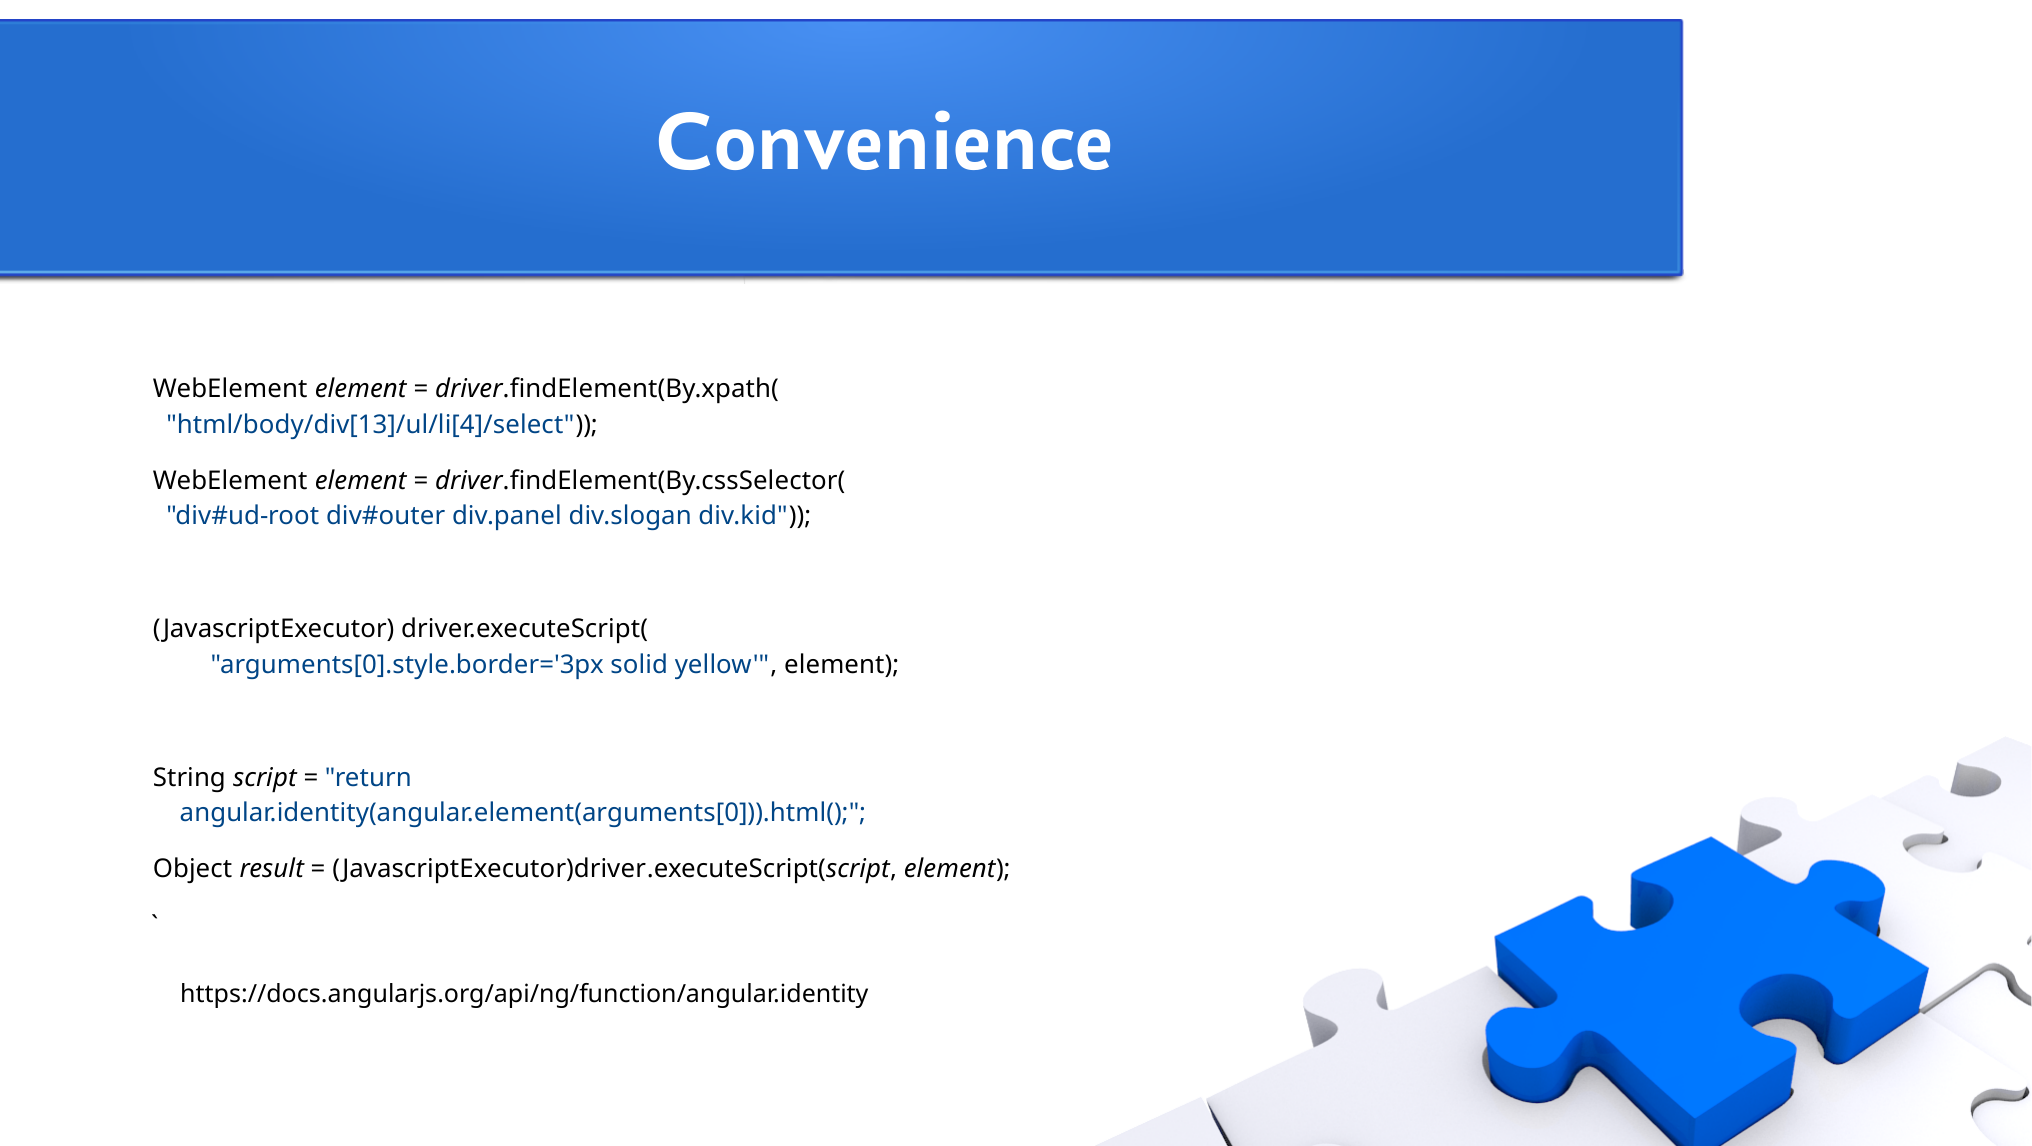

# Convenience
WebElement element = driver.findElement(By.xpath(
 "html/body/div[13]/ul/li[4]/select"));
WebElement element = driver.findElement(By.cssSelector(
 "div#ud-root div#outer div.panel div.slogan div.kid"));
(JavascriptExecutor) driver.executeScript(
	"arguments[0].style.border='3px solid yellow'", element);
String script = "return
 angular.identity(angular.element(arguments[0])).html();";
Object result = (JavascriptExecutor)driver.executeScript(script, element);
`
https://docs.angularjs.org/api/ng/function/angular.identity